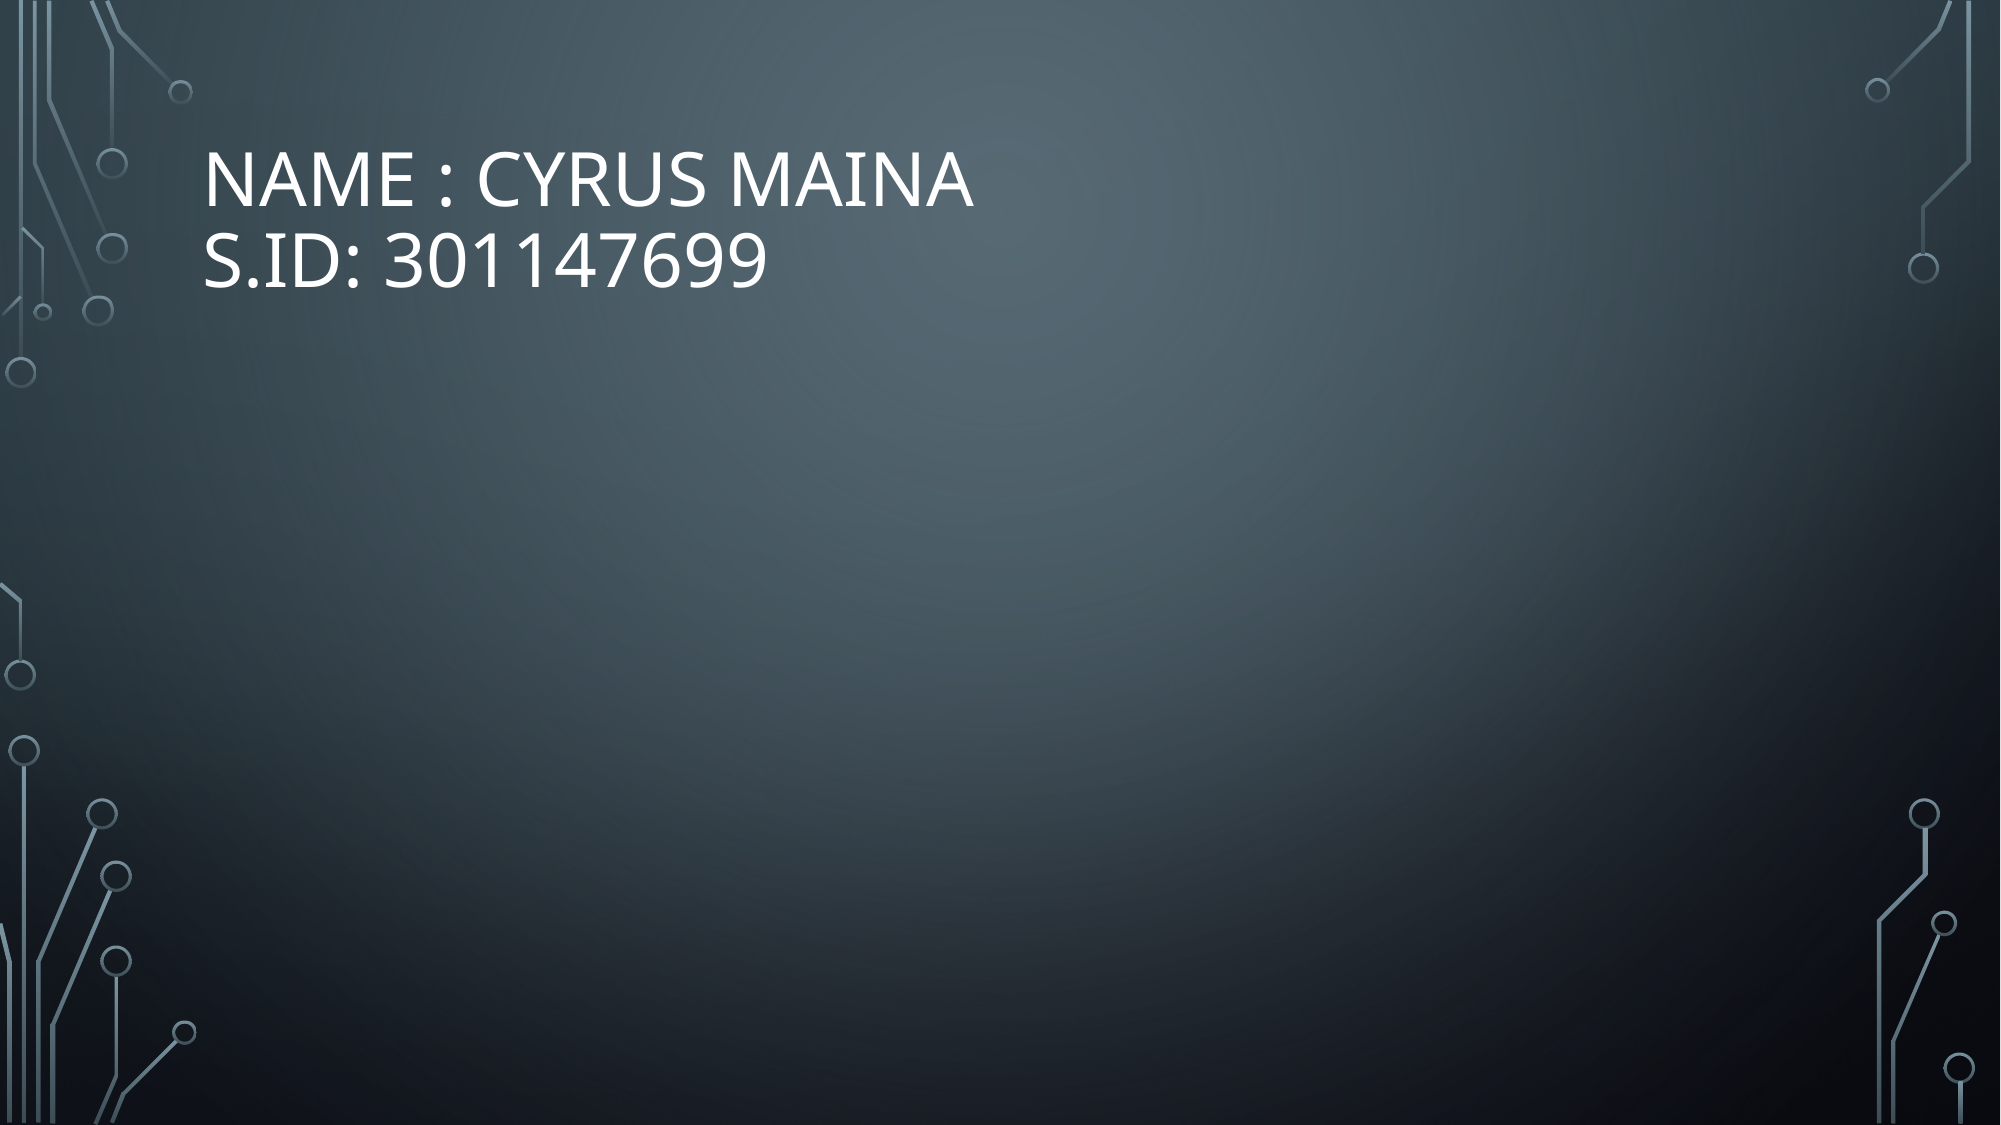

# Name : CYRUS MAINA S.ID: 301147699